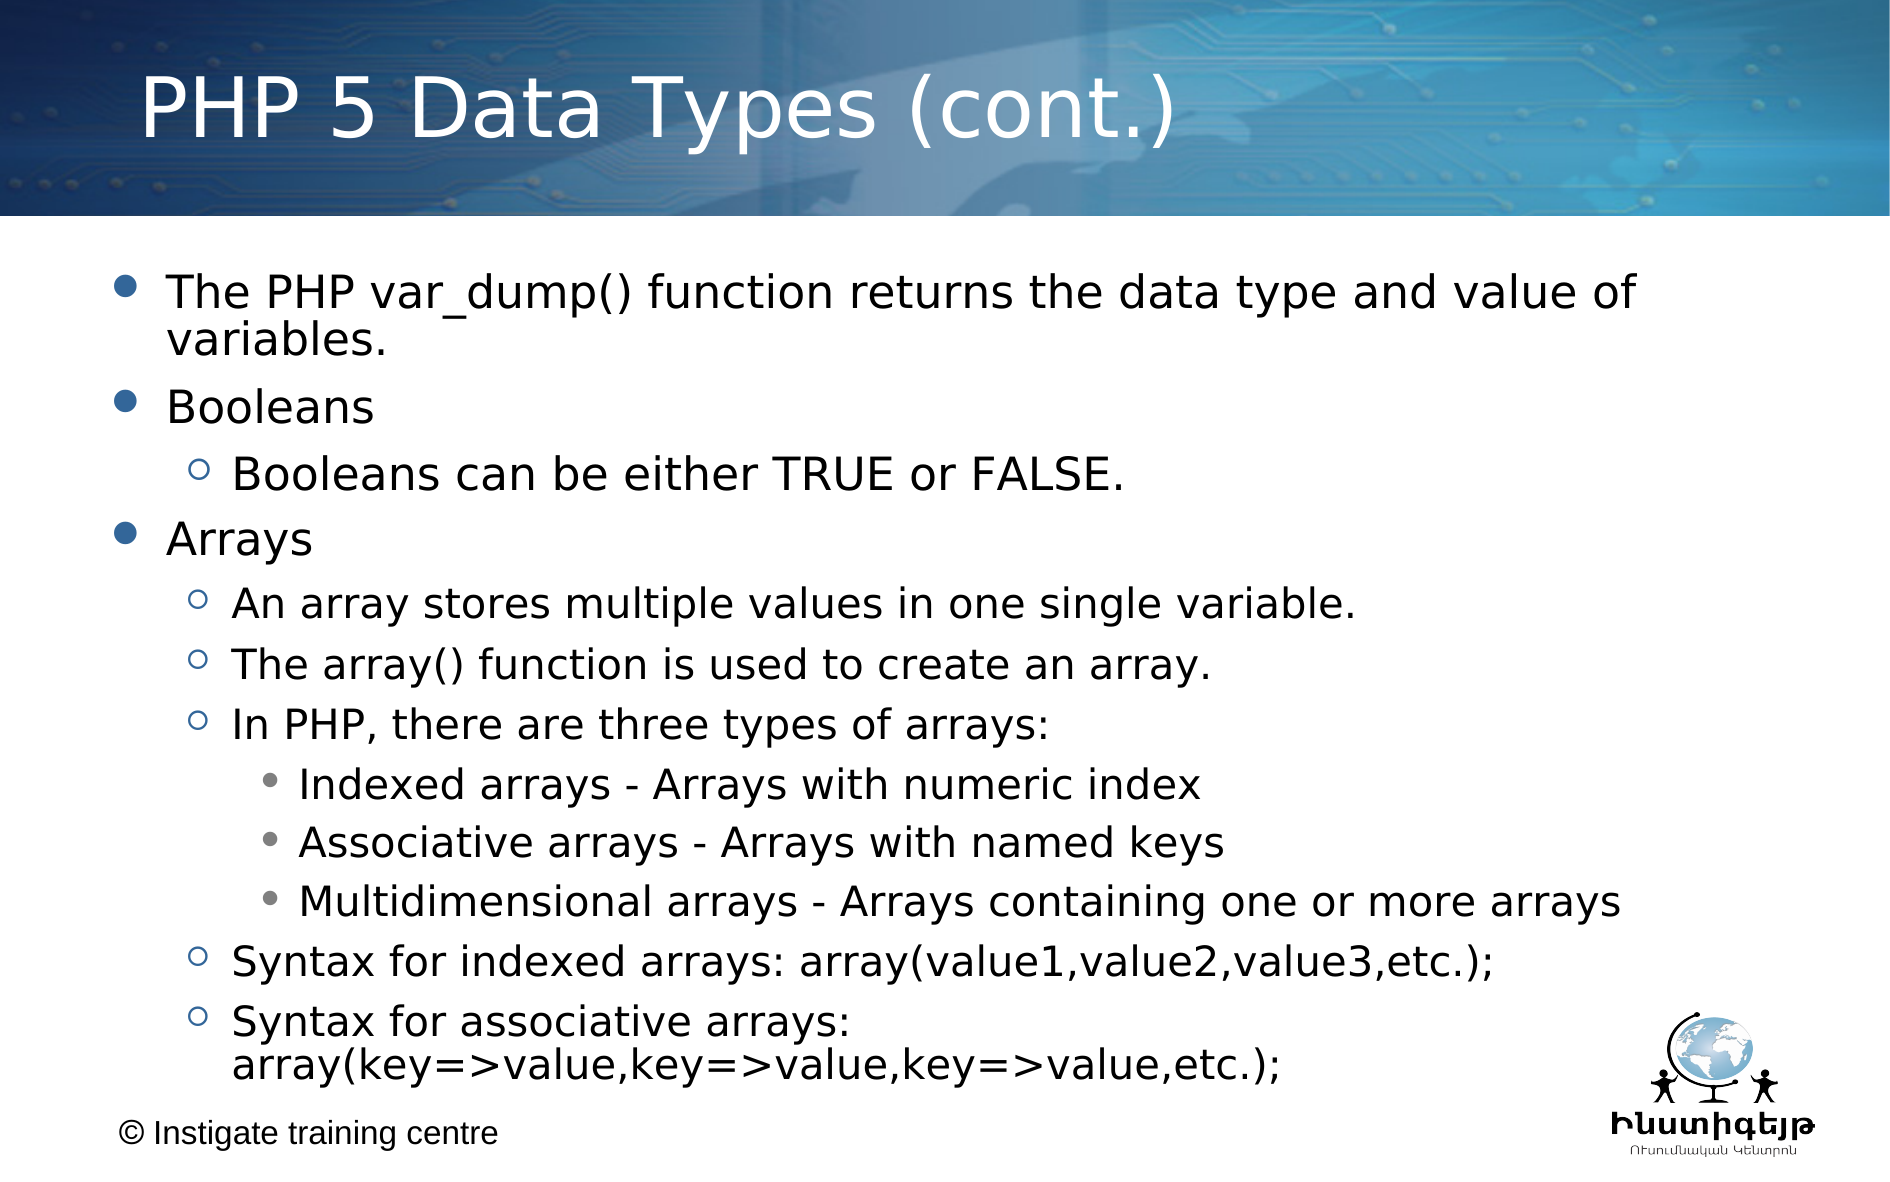

PHP 5 Data Types (cont.)
# The PHP var_dump() function returns the data type and value of variables.
Booleans
Booleans can be either TRUE or FALSE.
Arrays
An array stores multiple values in one single variable.
The array() function is used to create an array.
In PHP, there are three types of arrays:
Indexed arrays - Arrays with numeric index
Associative arrays - Arrays with named keys
Multidimensional arrays - Arrays containing one or more arrays
Syntax for indexed arrays: array(value1,value2,value3,etc.);
Syntax for associative arrays:
array(key=>value,key=>value,key=>value,etc.);